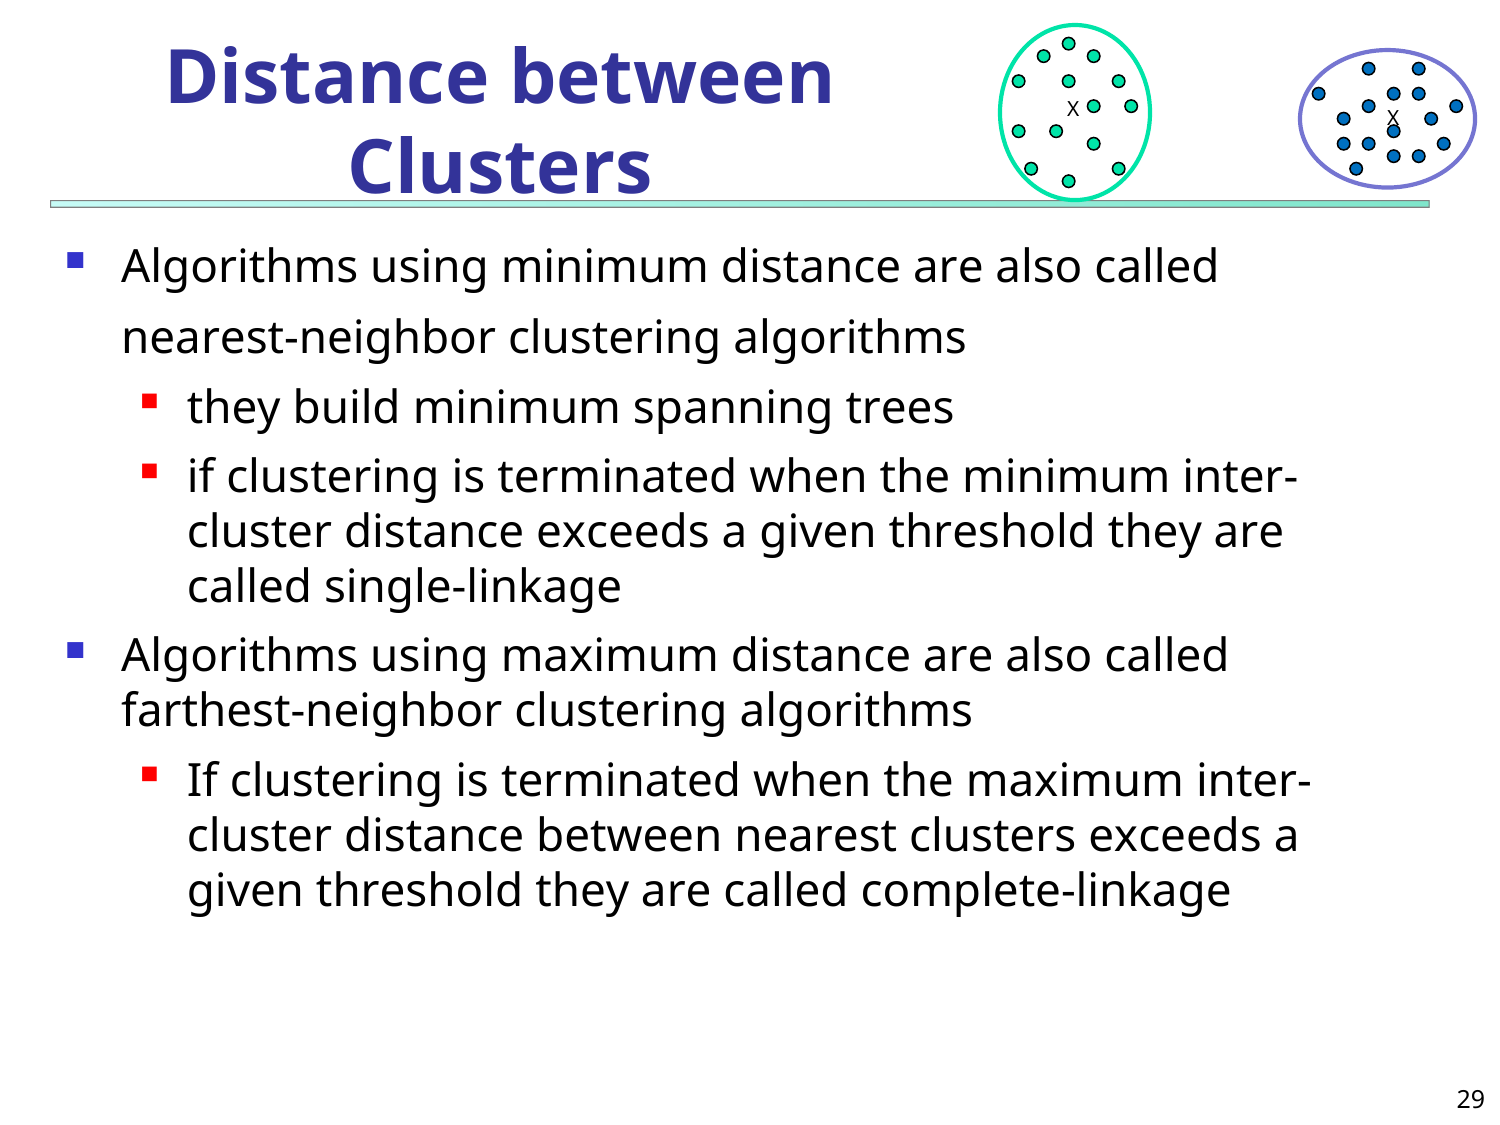

# Distance between Clusters
X
X
Algorithms using minimum distance are also called nearest-neighbor clustering algorithms
they build minimum spanning trees
if clustering is terminated when the minimum inter-cluster distance exceeds a given threshold they are called single-linkage
Algorithms using maximum distance are also called farthest-neighbor clustering algorithms
If clustering is terminated when the maximum inter-cluster distance between nearest clusters exceeds a given threshold they are called complete-linkage